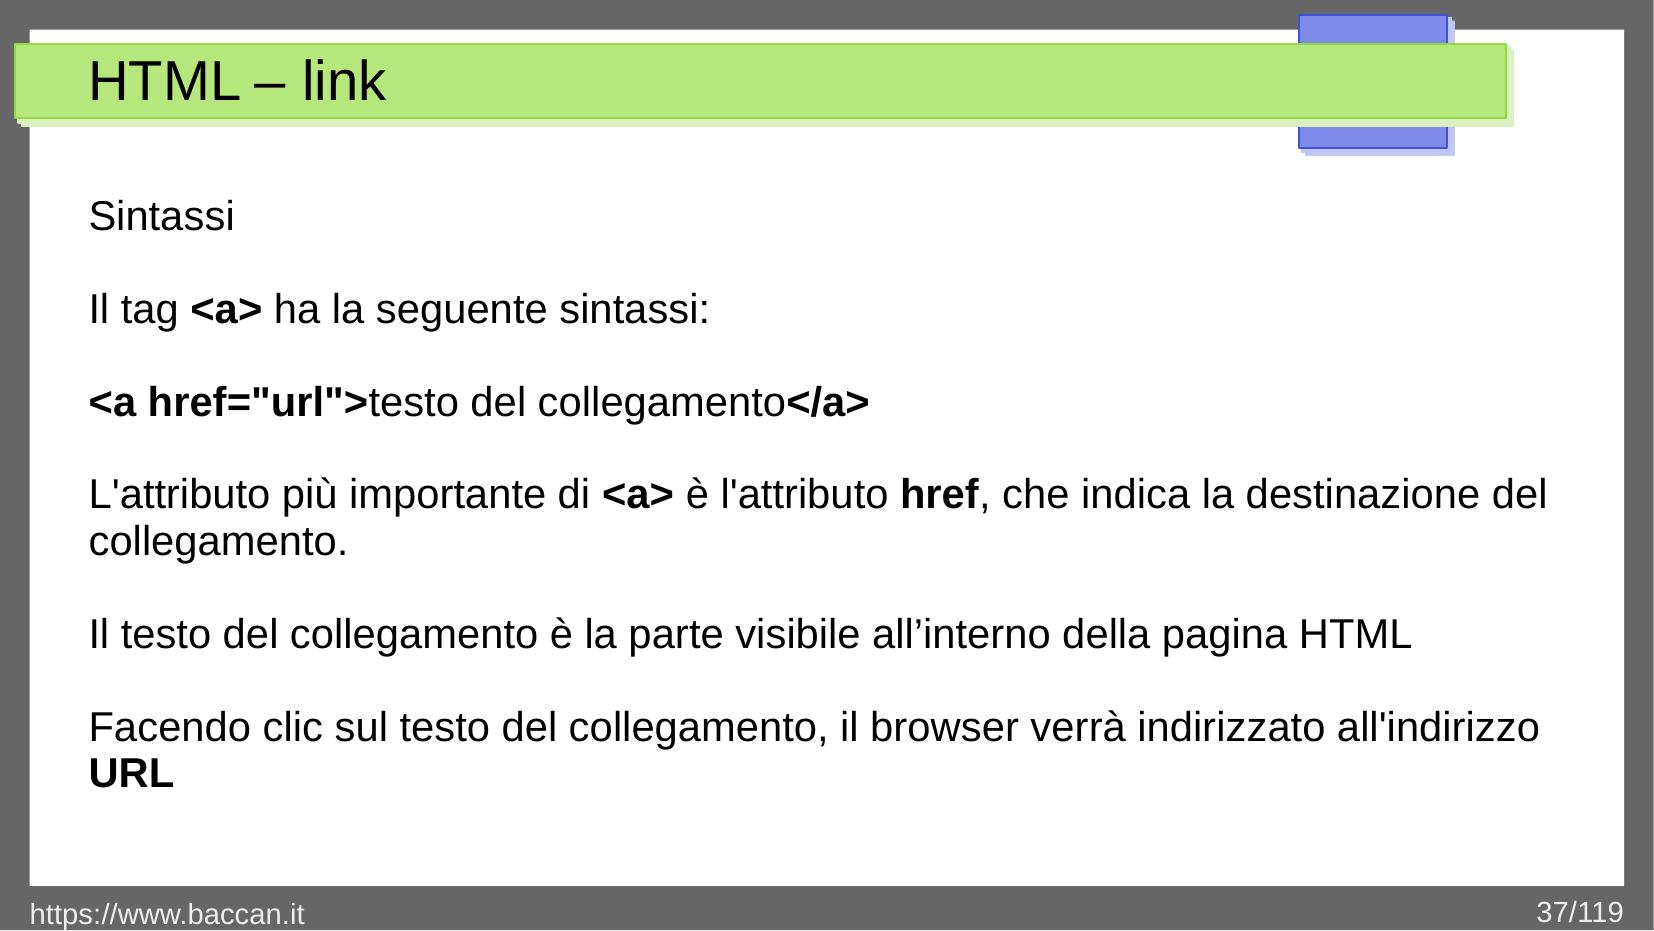

# HTML – link
Sintassi
Il tag <a> ha la seguente sintassi:
<a href="url">testo del collegamento</a>
L'attributo più importante di <a> è l'attributo href, che indica la destinazione del collegamento.
Il testo del collegamento è la parte visibile all’interno della pagina HTML
Facendo clic sul testo del collegamento, il browser verrà indirizzato all'indirizzo URL
37
https://www.baccan.it